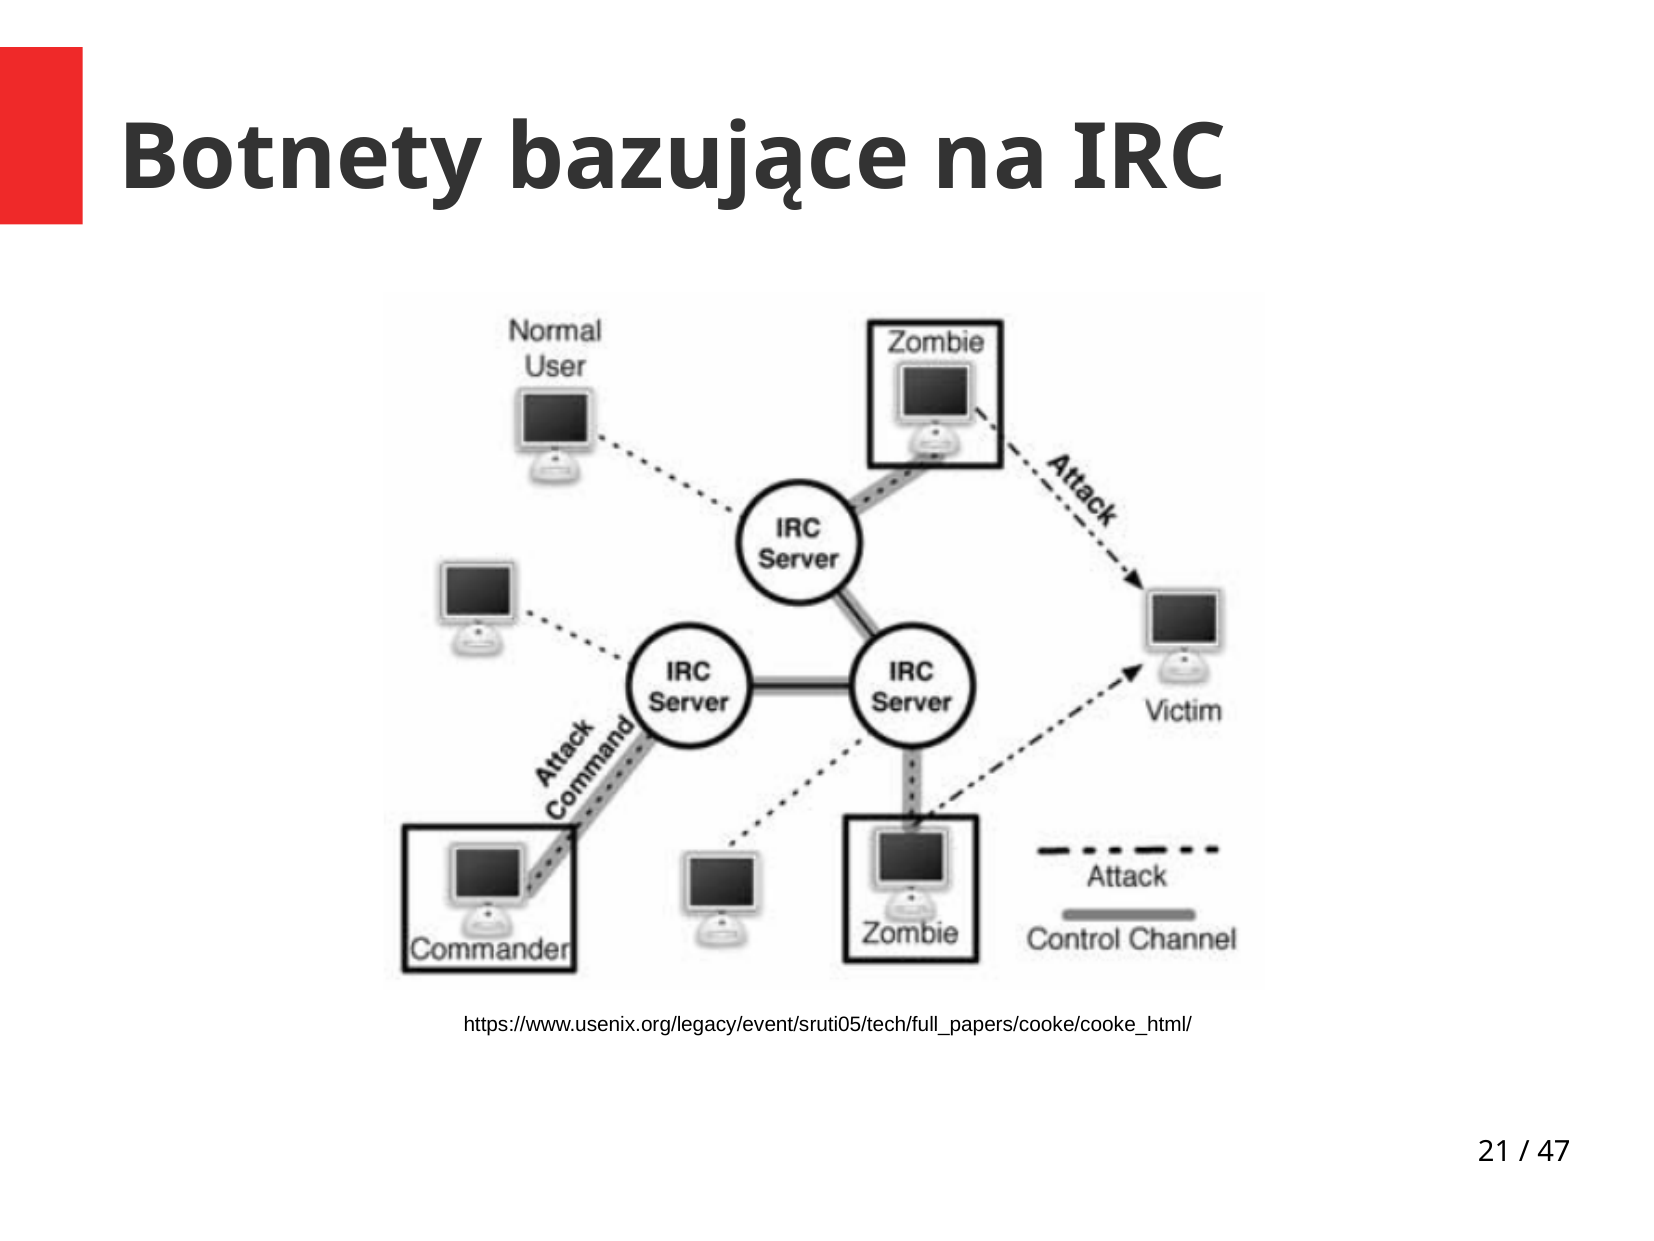

# Botnety bazujące na IRC
https://www.usenix.org/legacy/event/sruti05/tech/full_papers/cooke/cooke_html/
21